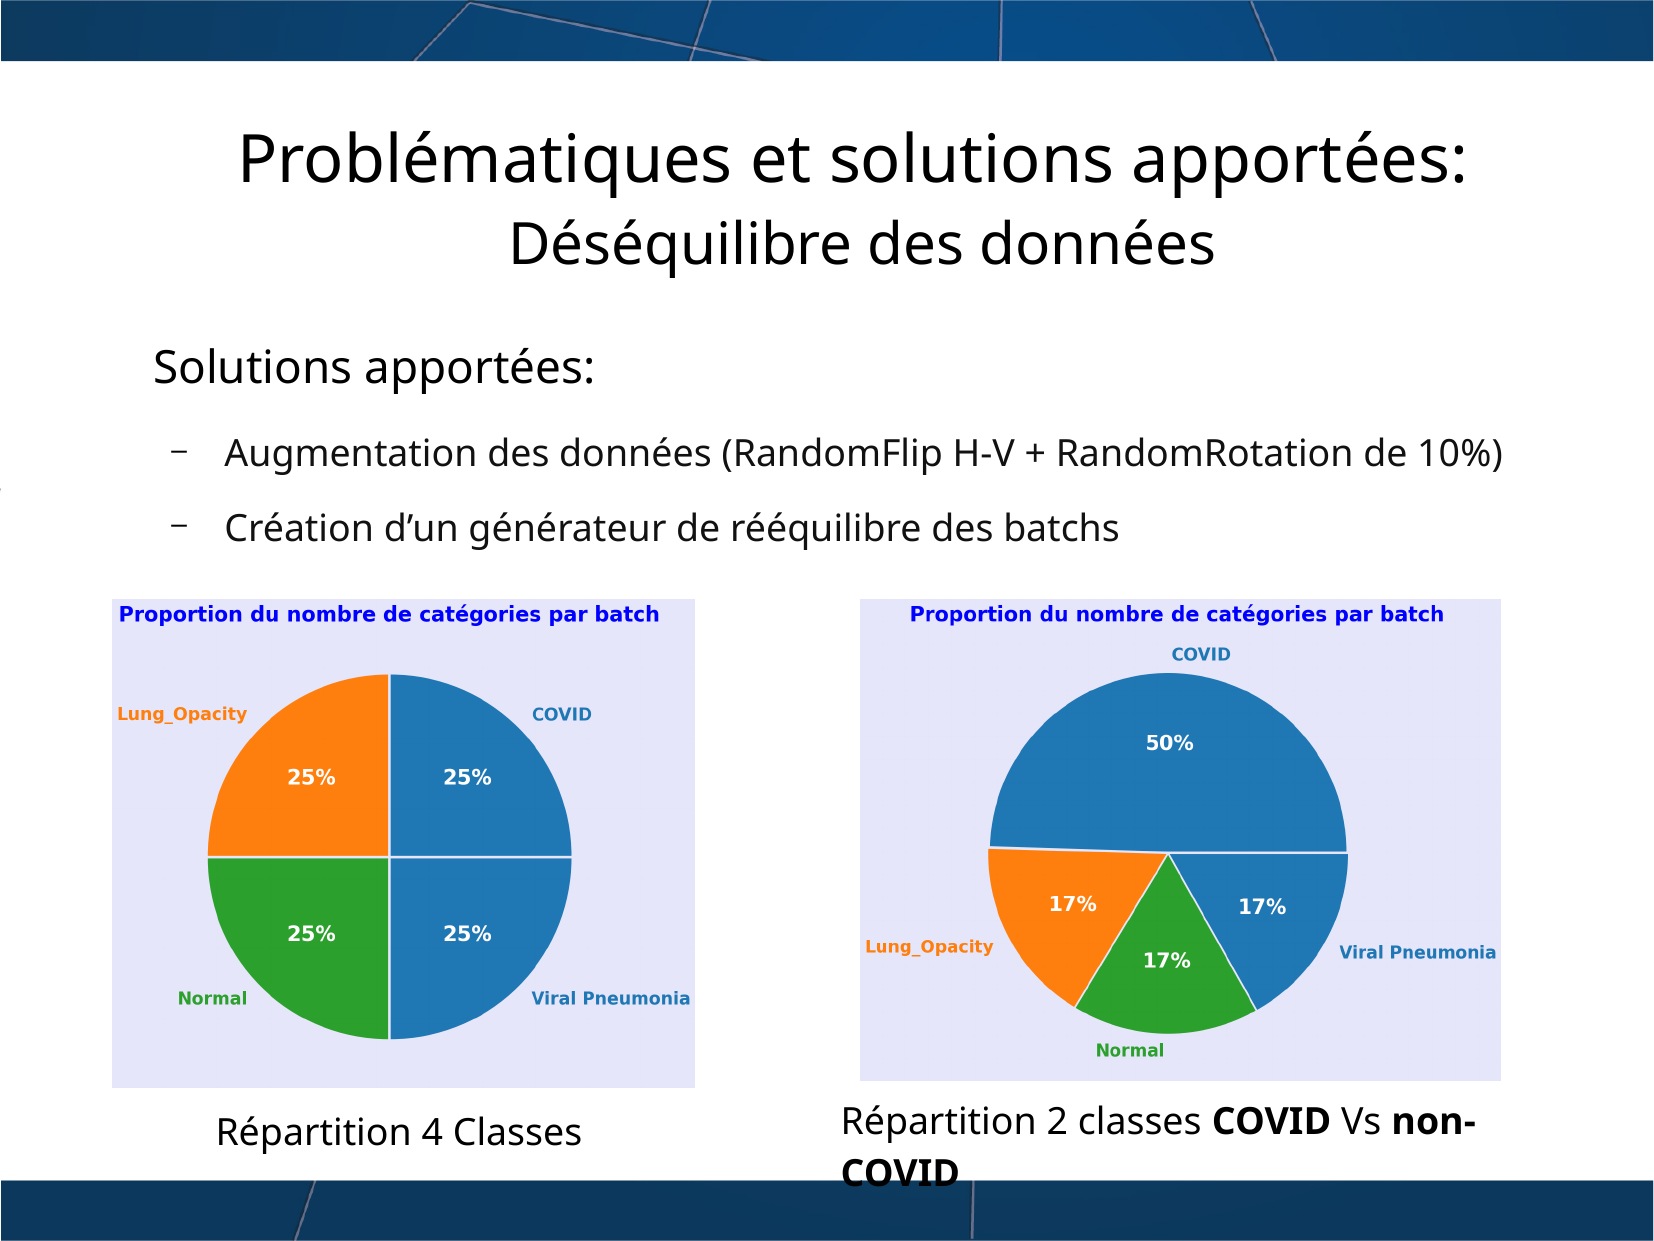

# Problématiques et solutions apportées: Déséquilibre des données
Solutions apportées:
Augmentation des données (RandomFlip H-V + RandomRotation de 10%)
Création d’un générateur de rééquilibre des batchs
Répartition 2 classes COVID Vs non-COVID
Répartition 4 Classes